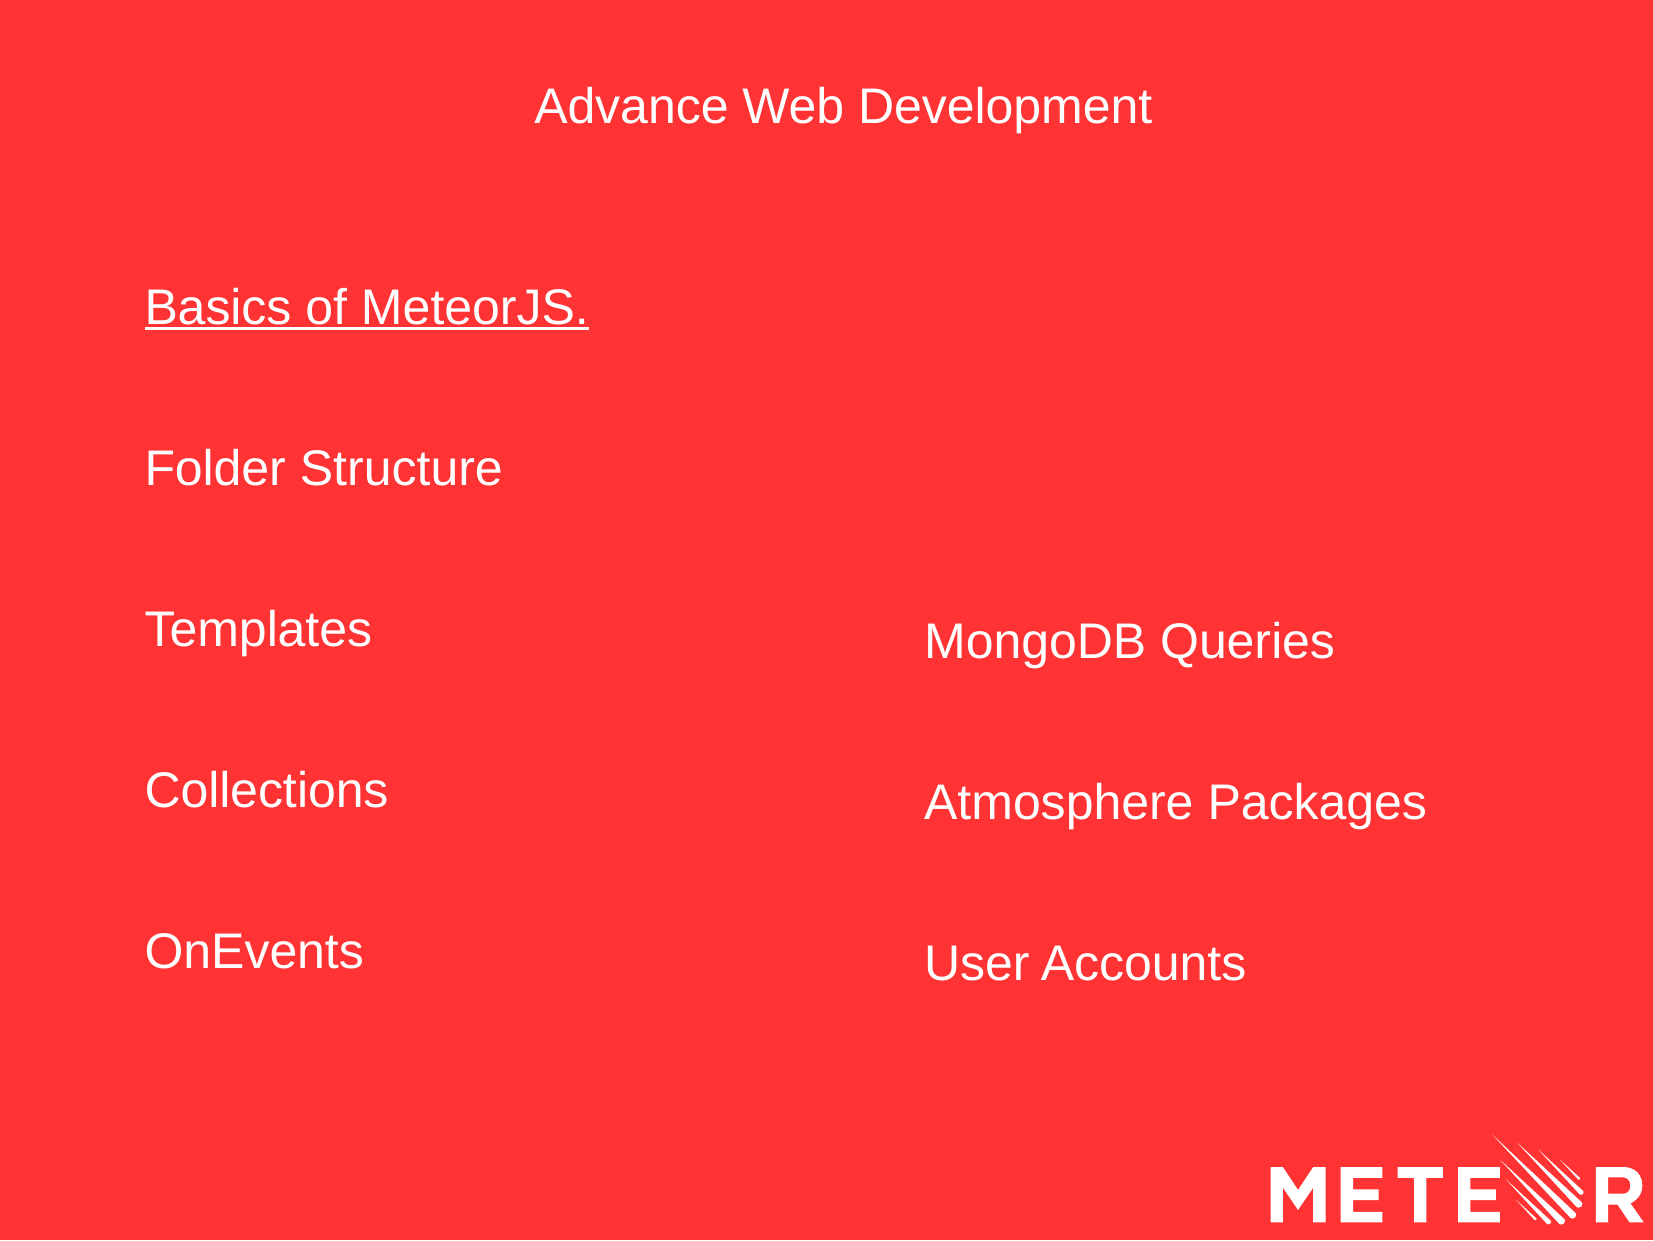

Advance Web Development
Basics of MeteorJS.
Folder Structure
Templates
Collections
OnEvents
MongoDB Queries
Atmosphere Packages
User Accounts